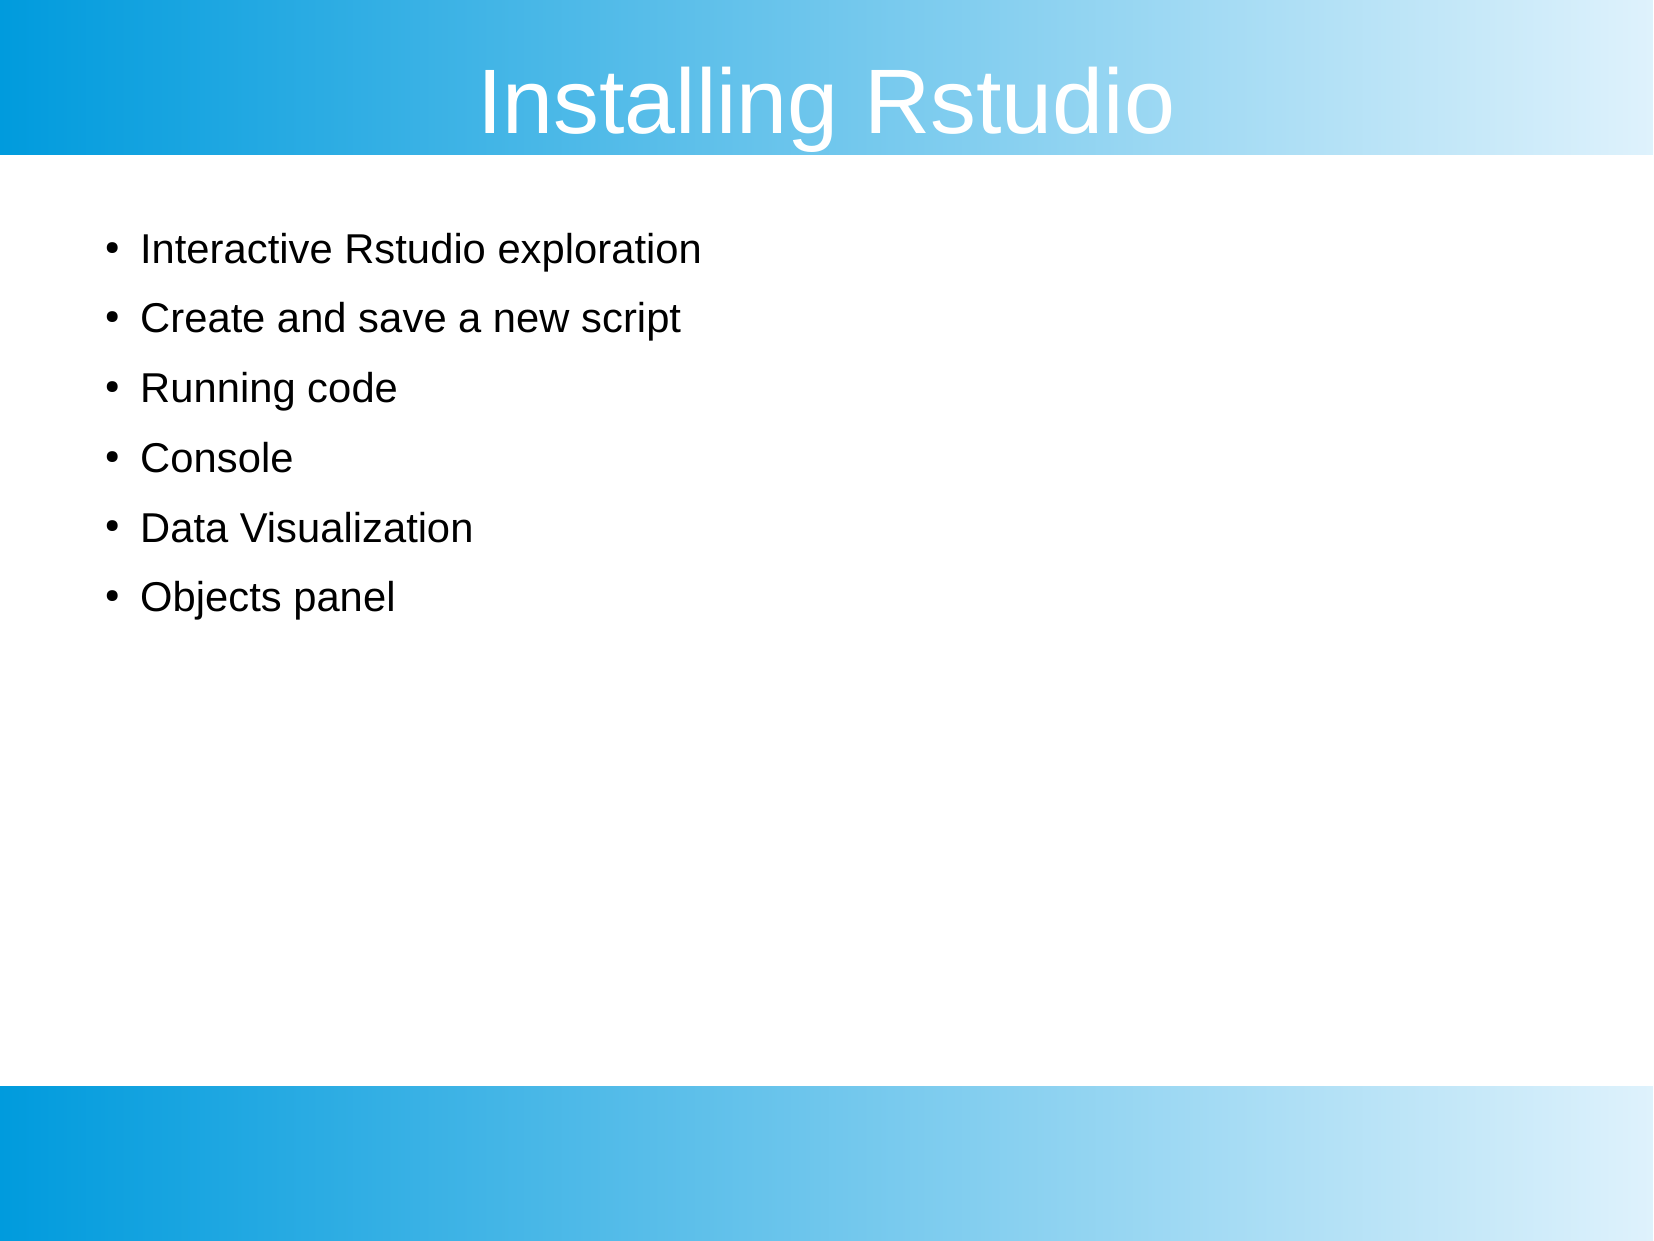

# Installing Rstudio
Interactive Rstudio exploration
Create and save a new script
Running code
Console
Data Visualization
Objects panel